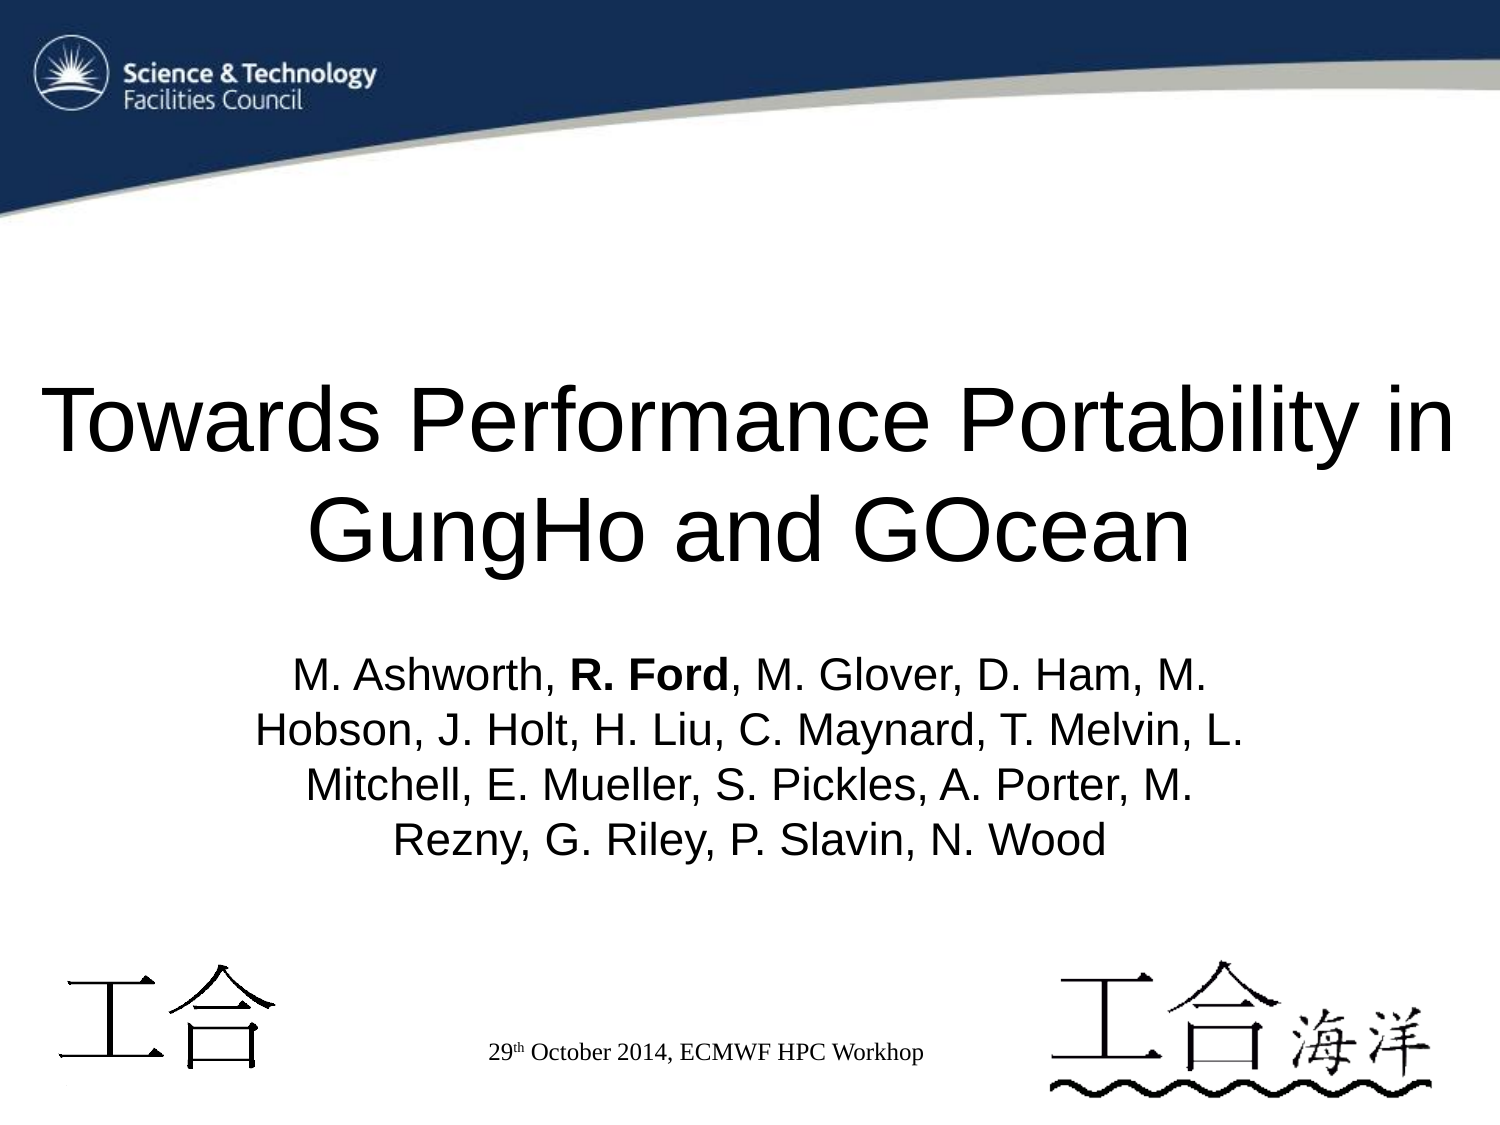

# Towards Performance Portability in GungHo and GOcean
M. Ashworth, R. Ford, M. Glover, D. Ham, M. Hobson, J. Holt, H. Liu, C. Maynard, T. Melvin, L. Mitchell, E. Mueller, S. Pickles, A. Porter, M. Rezny, G. Riley, P. Slavin, N. Wood